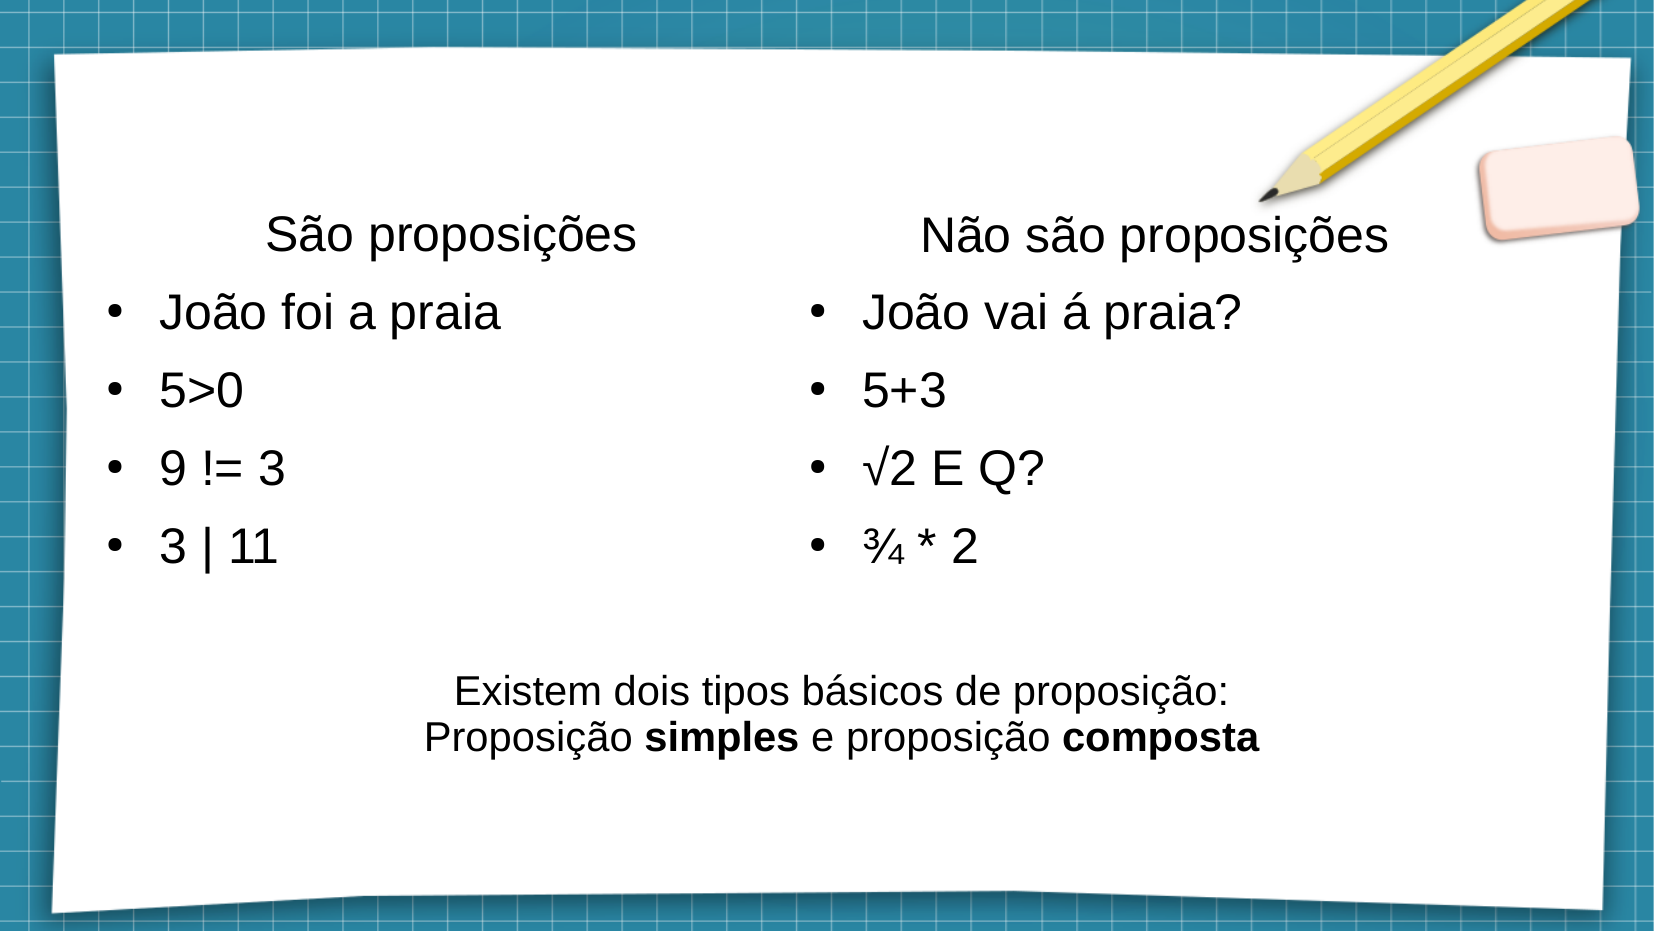

# São proposições
João foi a praia
5>0
9 != 3
3 | 11
Não são proposições
João vai á praia?
5+3
√2 E Ԛ?
¾ * 2
Existem dois tipos básicos de proposição:
Proposição simples e proposição composta